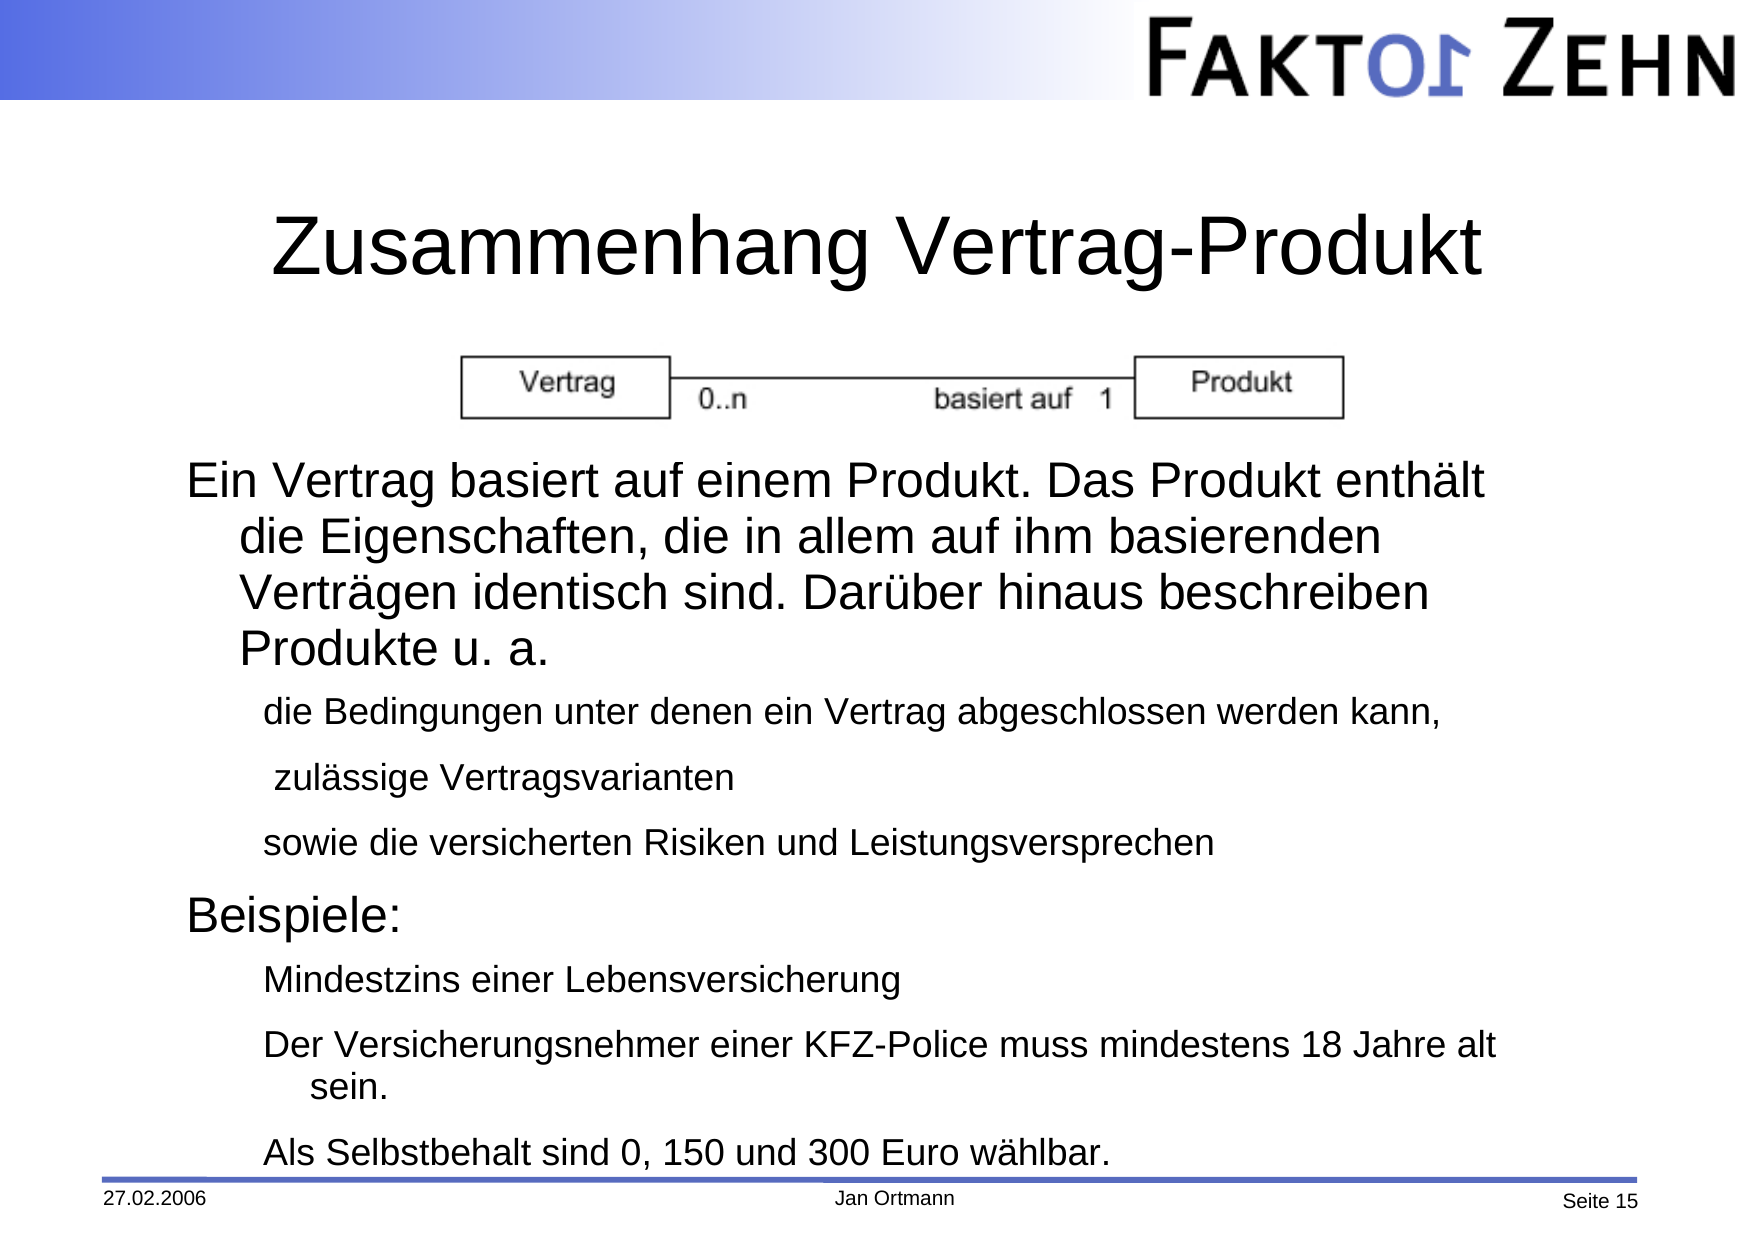

# Zusammenhang Vertrag-Produkt
Ein Vertrag basiert auf einem Produkt. Das Produkt enthält die Eigenschaften, die in allem auf ihm basierenden Verträgen identisch sind. Darüber hinaus beschreiben Produkte u. a.
die Bedingungen unter denen ein Vertrag abgeschlossen werden kann,
 zulässige Vertragsvarianten
sowie die versicherten Risiken und Leistungsversprechen
Beispiele:
Mindestzins einer Lebensversicherung
Der Versicherungsnehmer einer KFZ-Police muss mindestens 18 Jahre alt sein.
Als Selbstbehalt sind 0, 150 und 300 Euro wählbar.